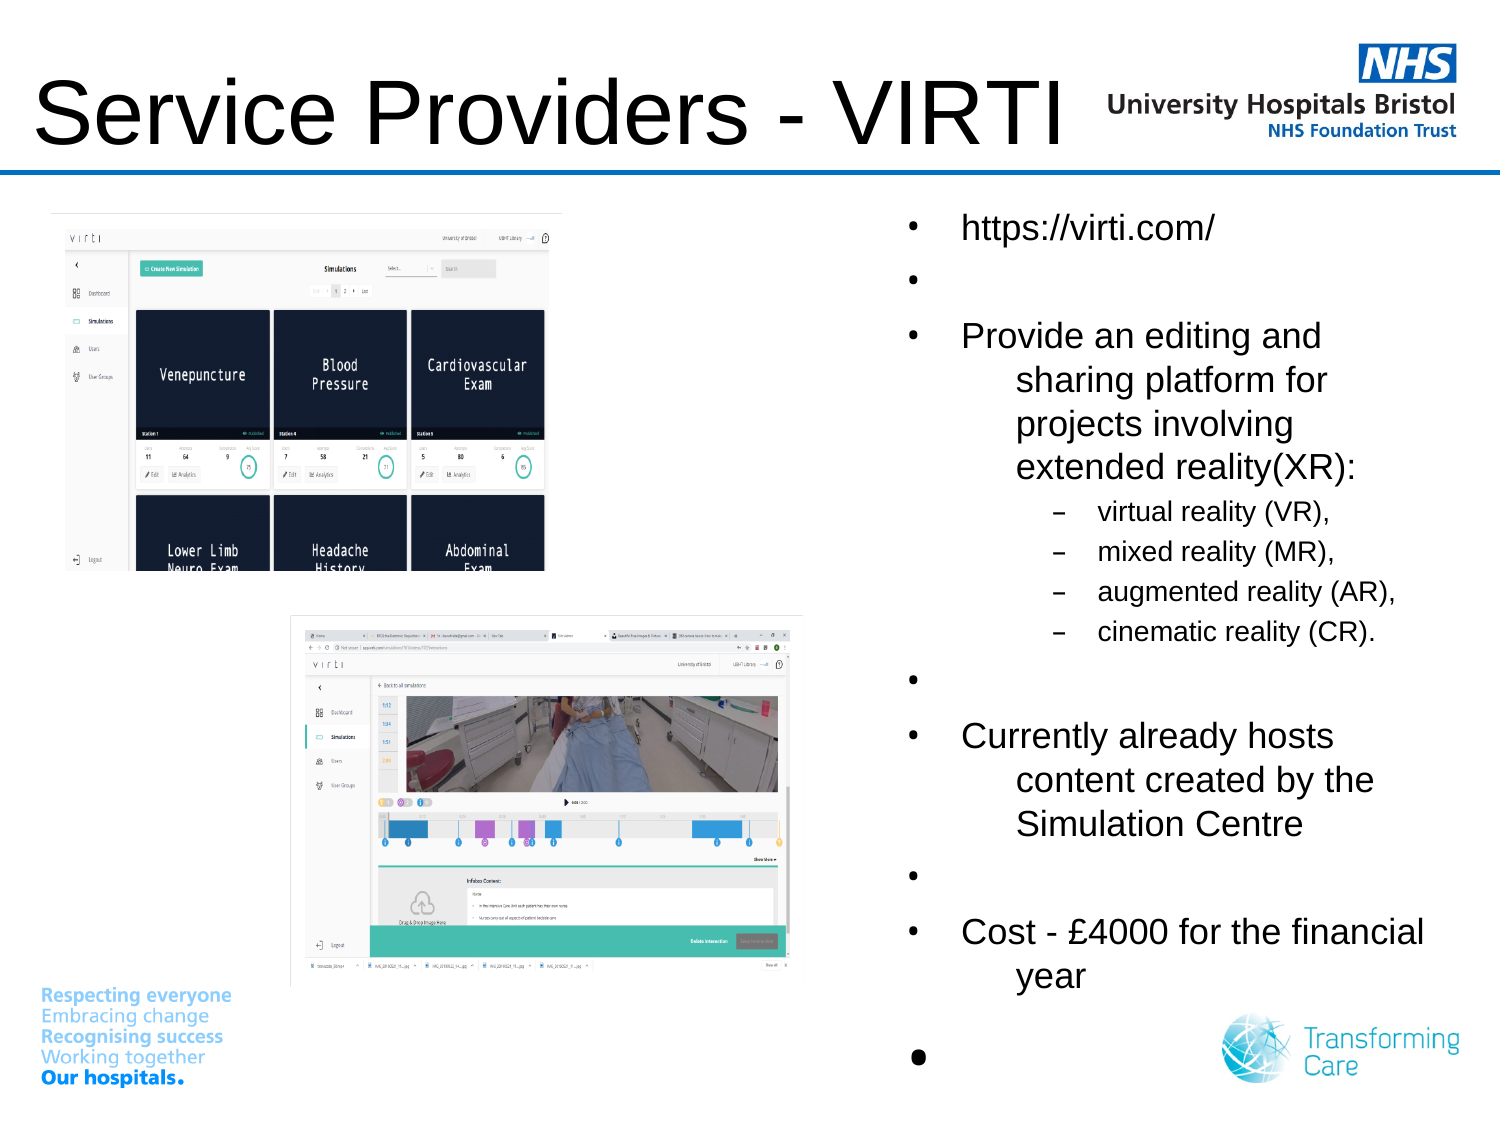

# Service Providers - VIRTI
https://virti.com/
Provide an editing and sharing platform for projects involving extended reality(XR):
virtual reality (VR),
mixed reality (MR),
augmented reality (AR),
cinematic reality (CR).
Currently already hosts content created by the Simulation Centre
Cost - £4000 for the financial year